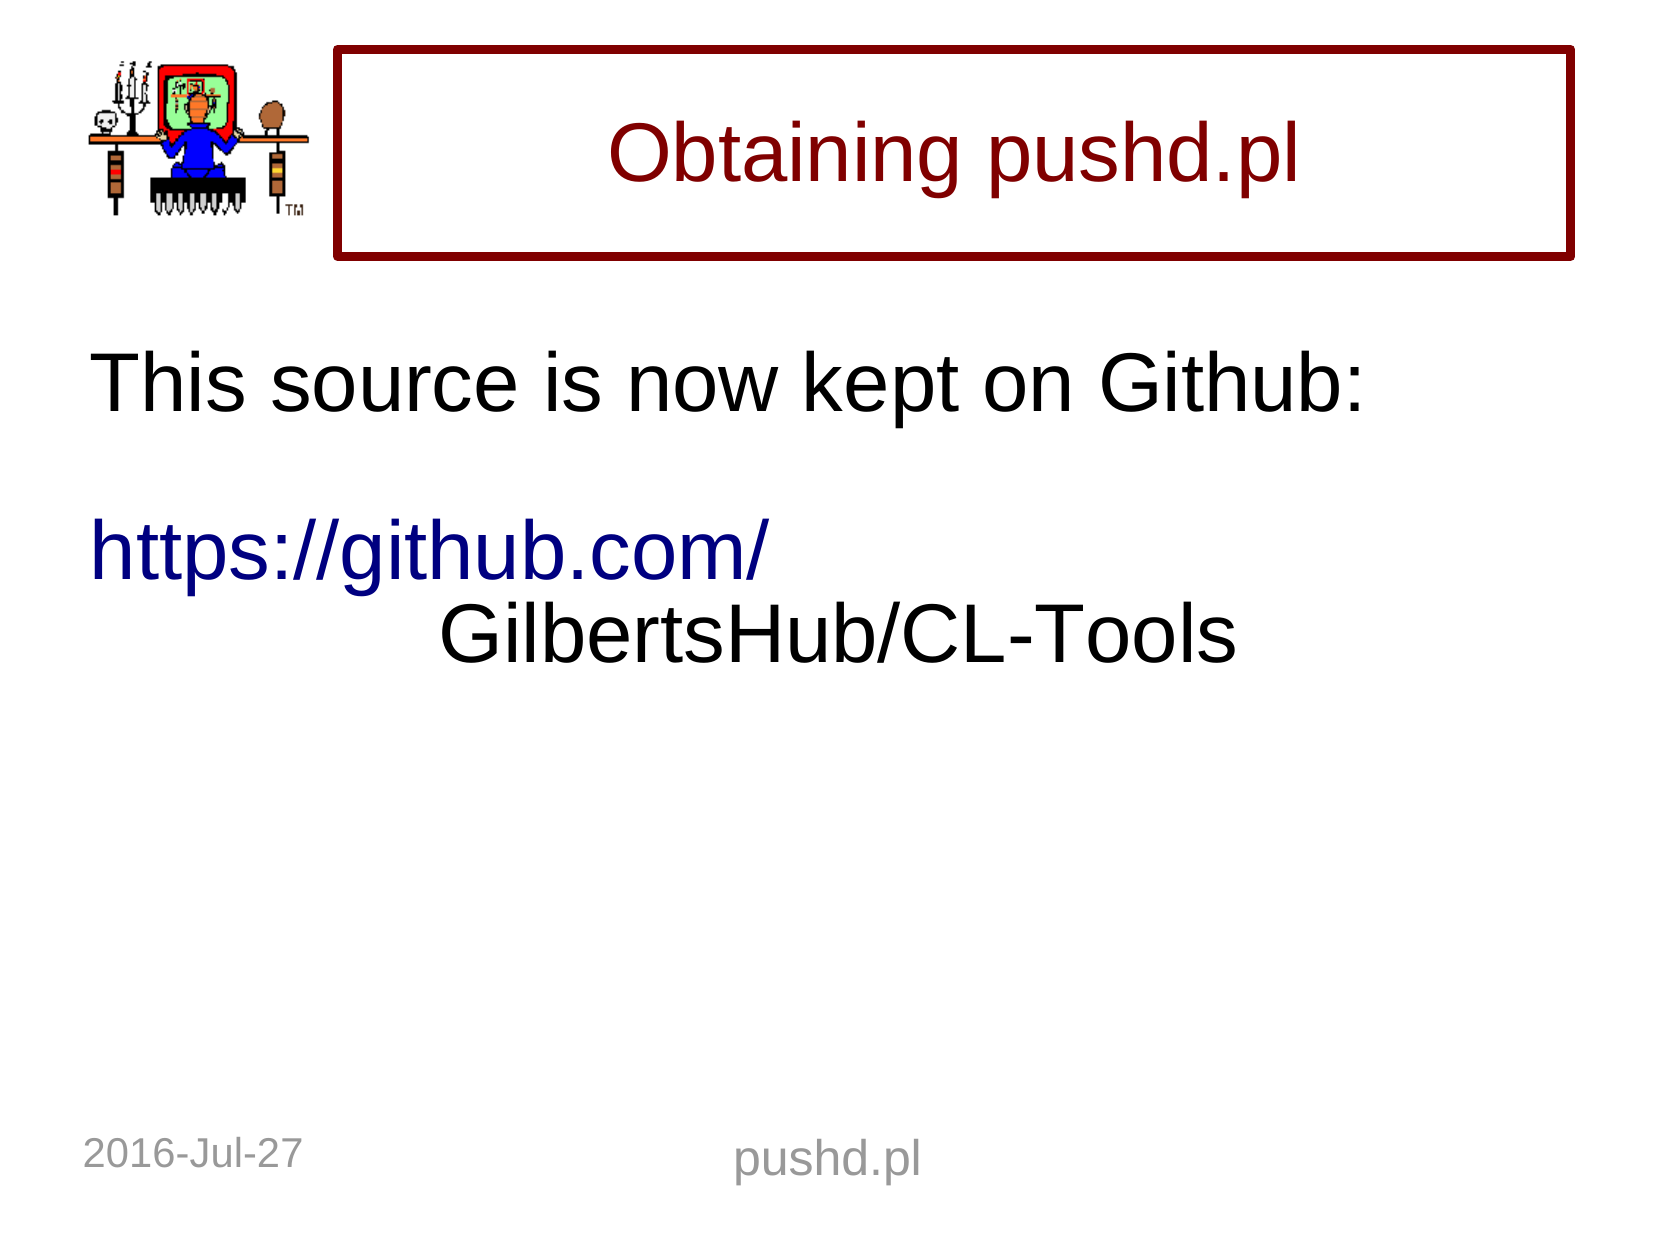

# Obtaining pushd.pl
This source is now kept on Github:
https://github.com/
 GilbertsHub/CL-Tools